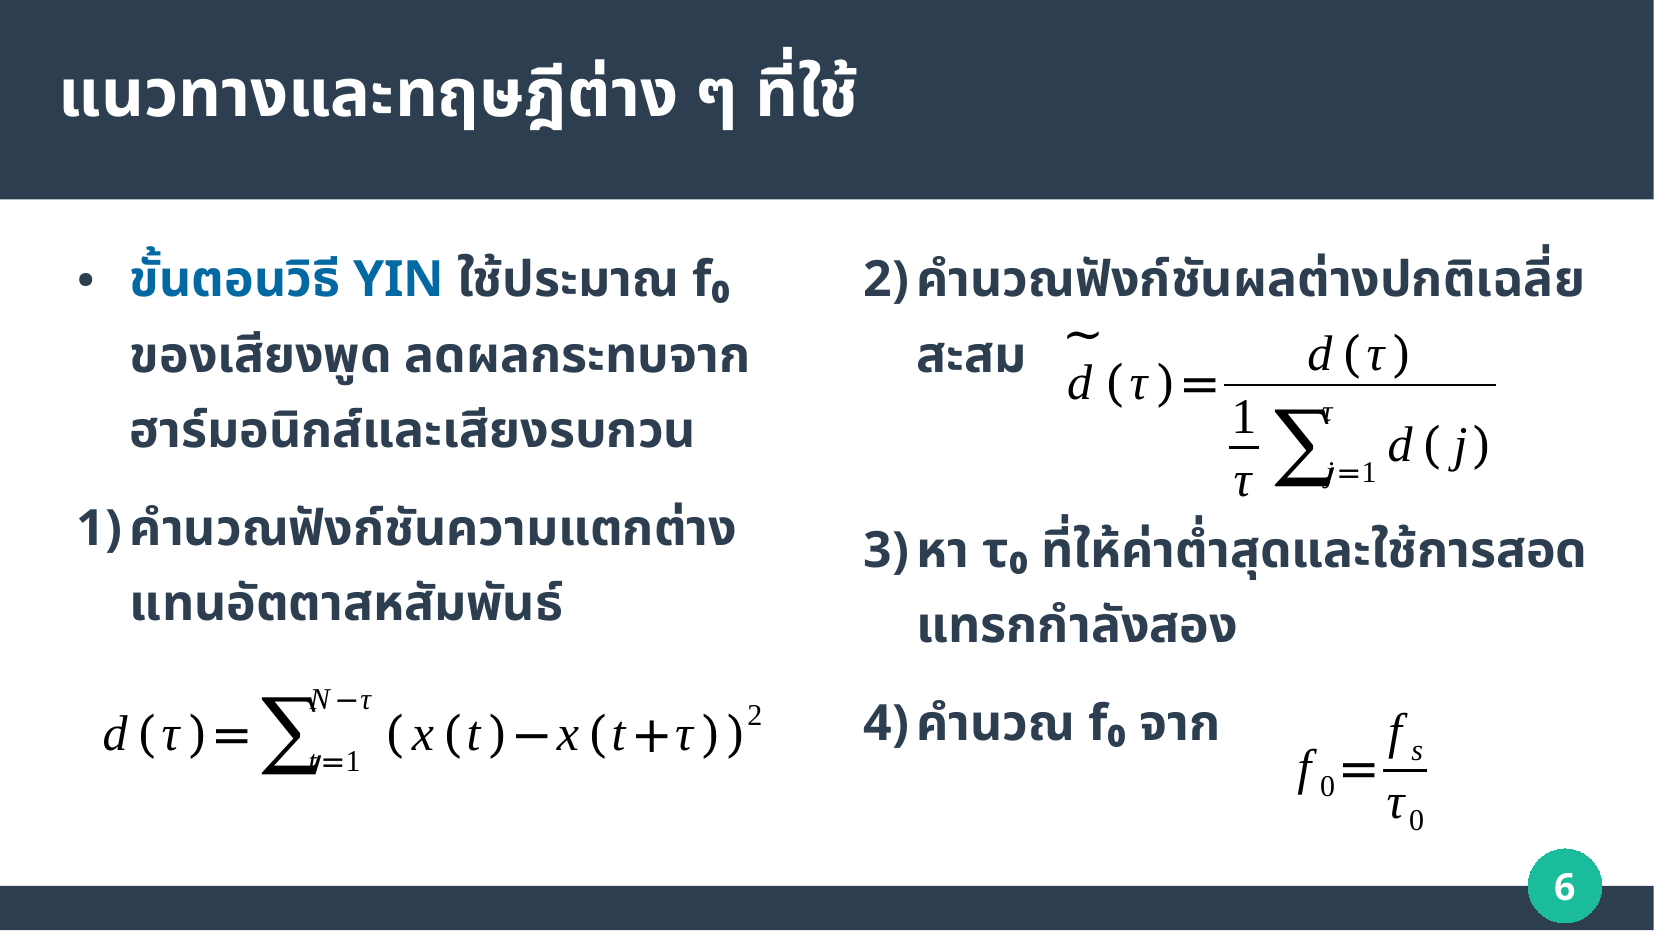

# แนวทางและทฤษฎีต่าง ๆ ที่ใช้
ขั้นตอนวิธี YIN ใช้ประมาณ f₀ ของเสียงพูด ลดผลกระทบจากฮาร์มอนิกส์และเสียงรบกวน
คำนวณฟังก์ชันความแตกต่างแทนอัตตาสหสัมพันธ์
คำนวณฟังก์ชันผลต่างปกติเฉลี่ยสะสม
หา τ₀ ที่ให้ค่าต่ำสุดและใช้การสอดแทรกกำลังสอง
คำนวณ f₀ จาก
6